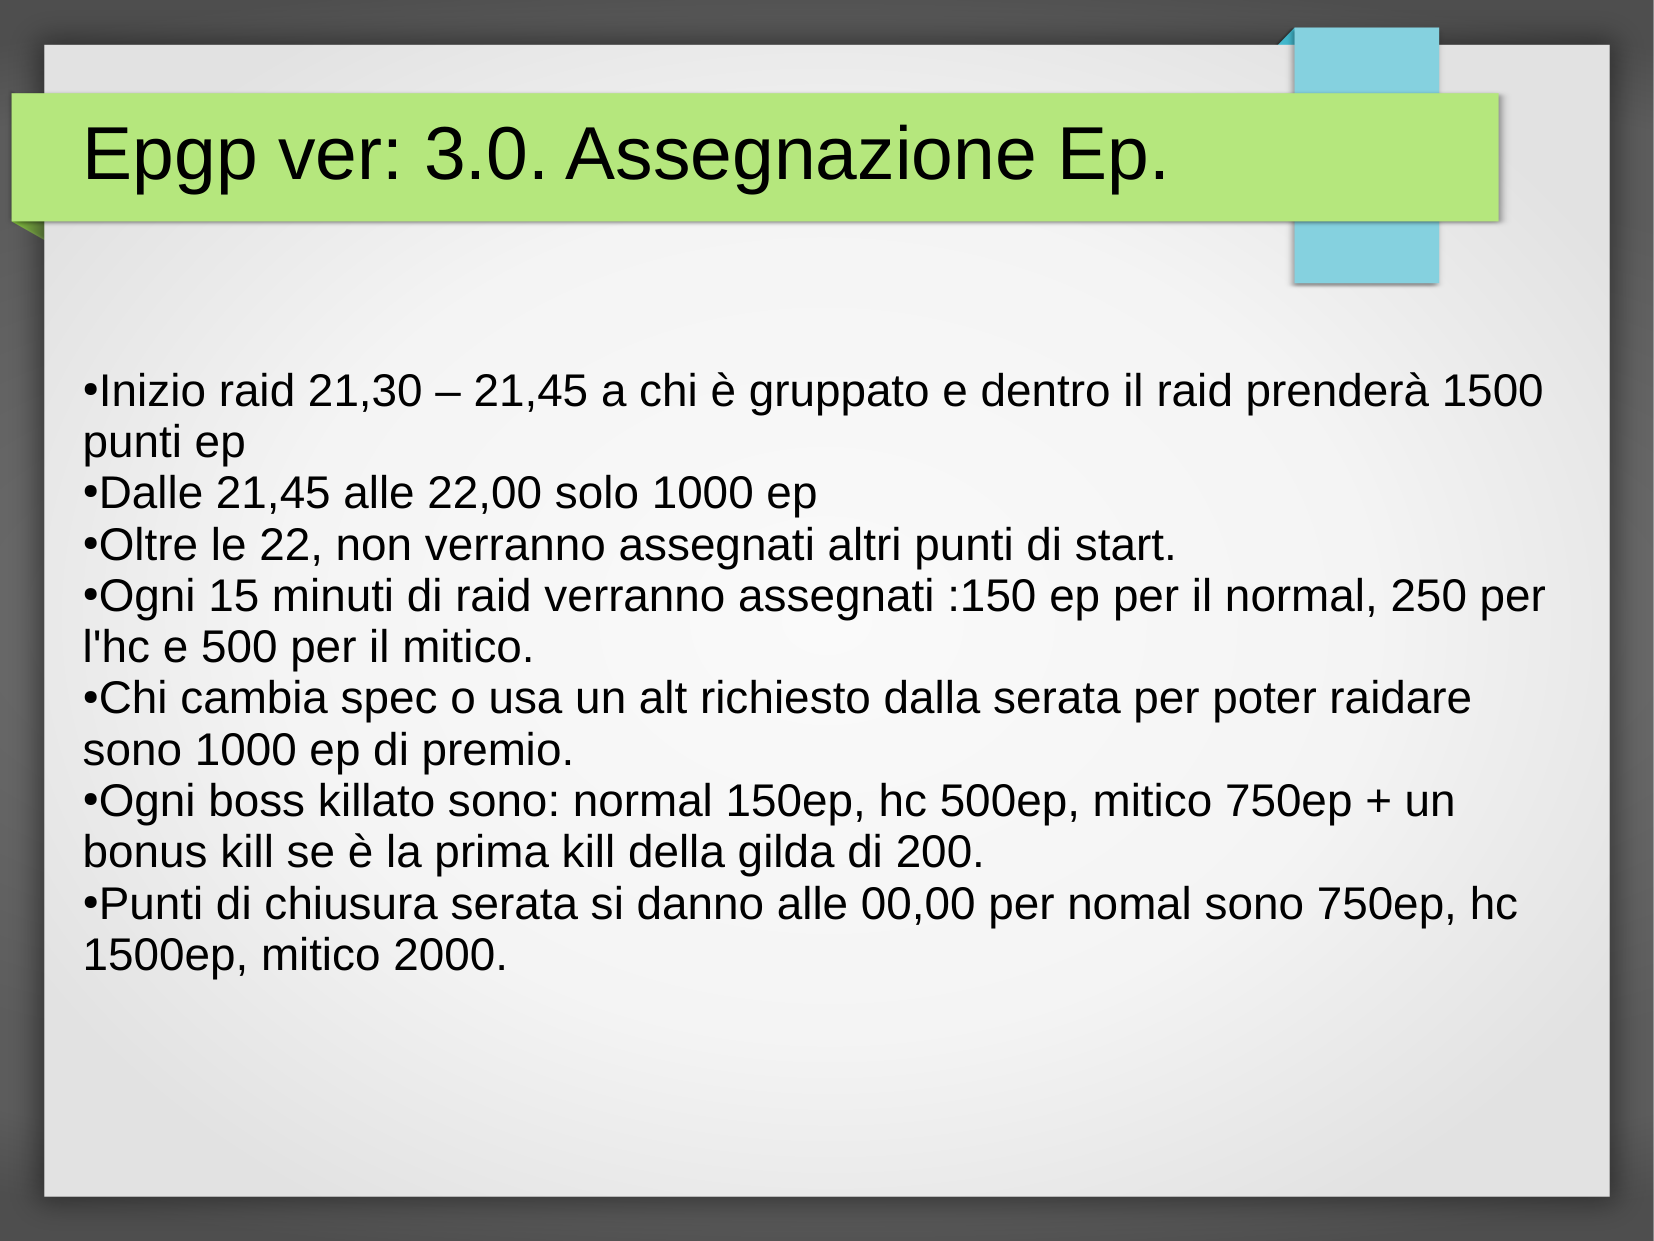

# Epgp ver: 3.0. Assegnazione Ep.
Inizio raid 21,30 – 21,45 a chi è gruppato e dentro il raid prenderà 1500 punti ep
Dalle 21,45 alle 22,00 solo 1000 ep
Oltre le 22, non verranno assegnati altri punti di start.
Ogni 15 minuti di raid verranno assegnati :150 ep per il normal, 250 per l'hc e 500 per il mitico.
Chi cambia spec o usa un alt richiesto dalla serata per poter raidare sono 1000 ep di premio.
Ogni boss killato sono: normal 150ep, hc 500ep, mitico 750ep + un bonus kill se è la prima kill della gilda di 200.
Punti di chiusura serata si danno alle 00,00 per nomal sono 750ep, hc 1500ep, mitico 2000.